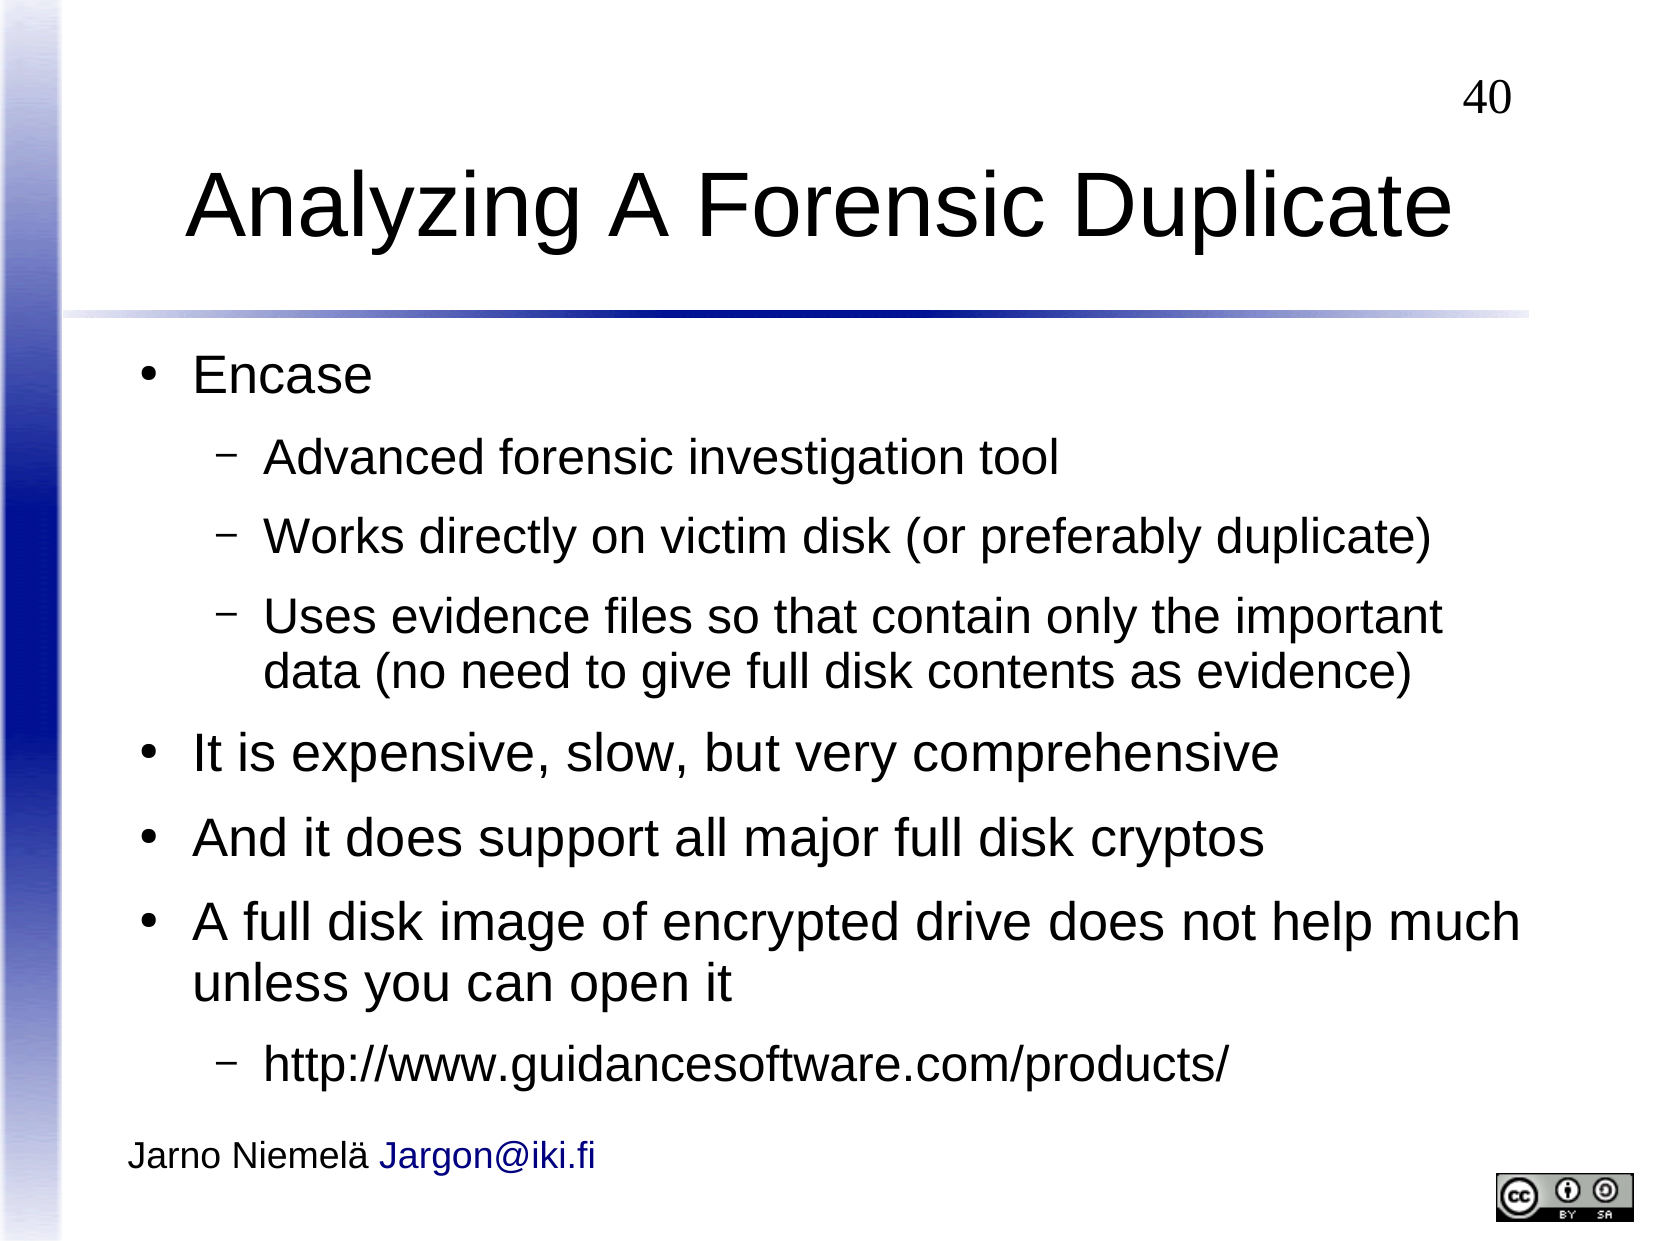

# Analyzing A Forensic Duplicate
Encase
Advanced forensic investigation tool
Works directly on victim disk (or preferably duplicate)
Uses evidence files so that contain only the important data (no need to give full disk contents as evidence)
It is expensive, slow, but very comprehensive
And it does support all major full disk cryptos
A full disk image of encrypted drive does not help much
unless you can open it
http://www.guidancesoftware.com/products/